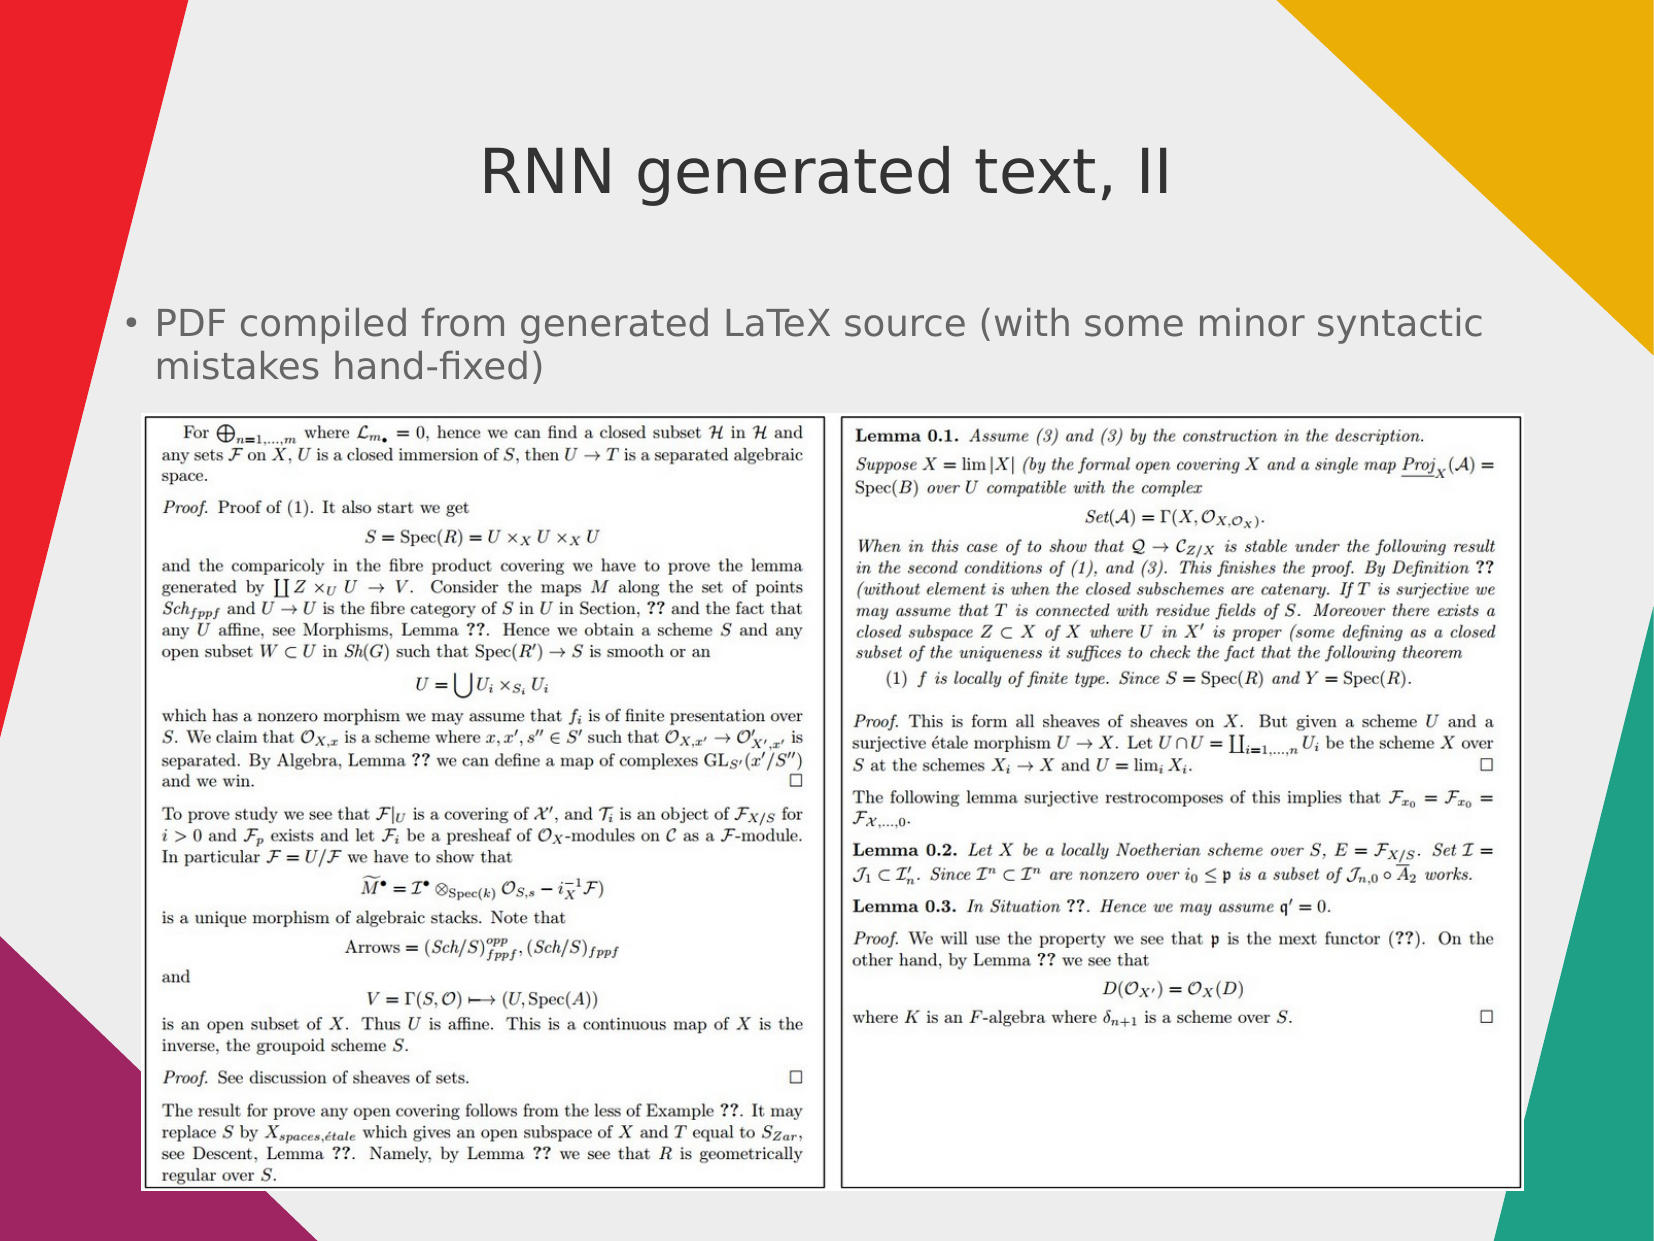

# RNN generated text, II
PDF compiled from generated LaTeX source (with some minor syntactic mistakes hand-fixed)